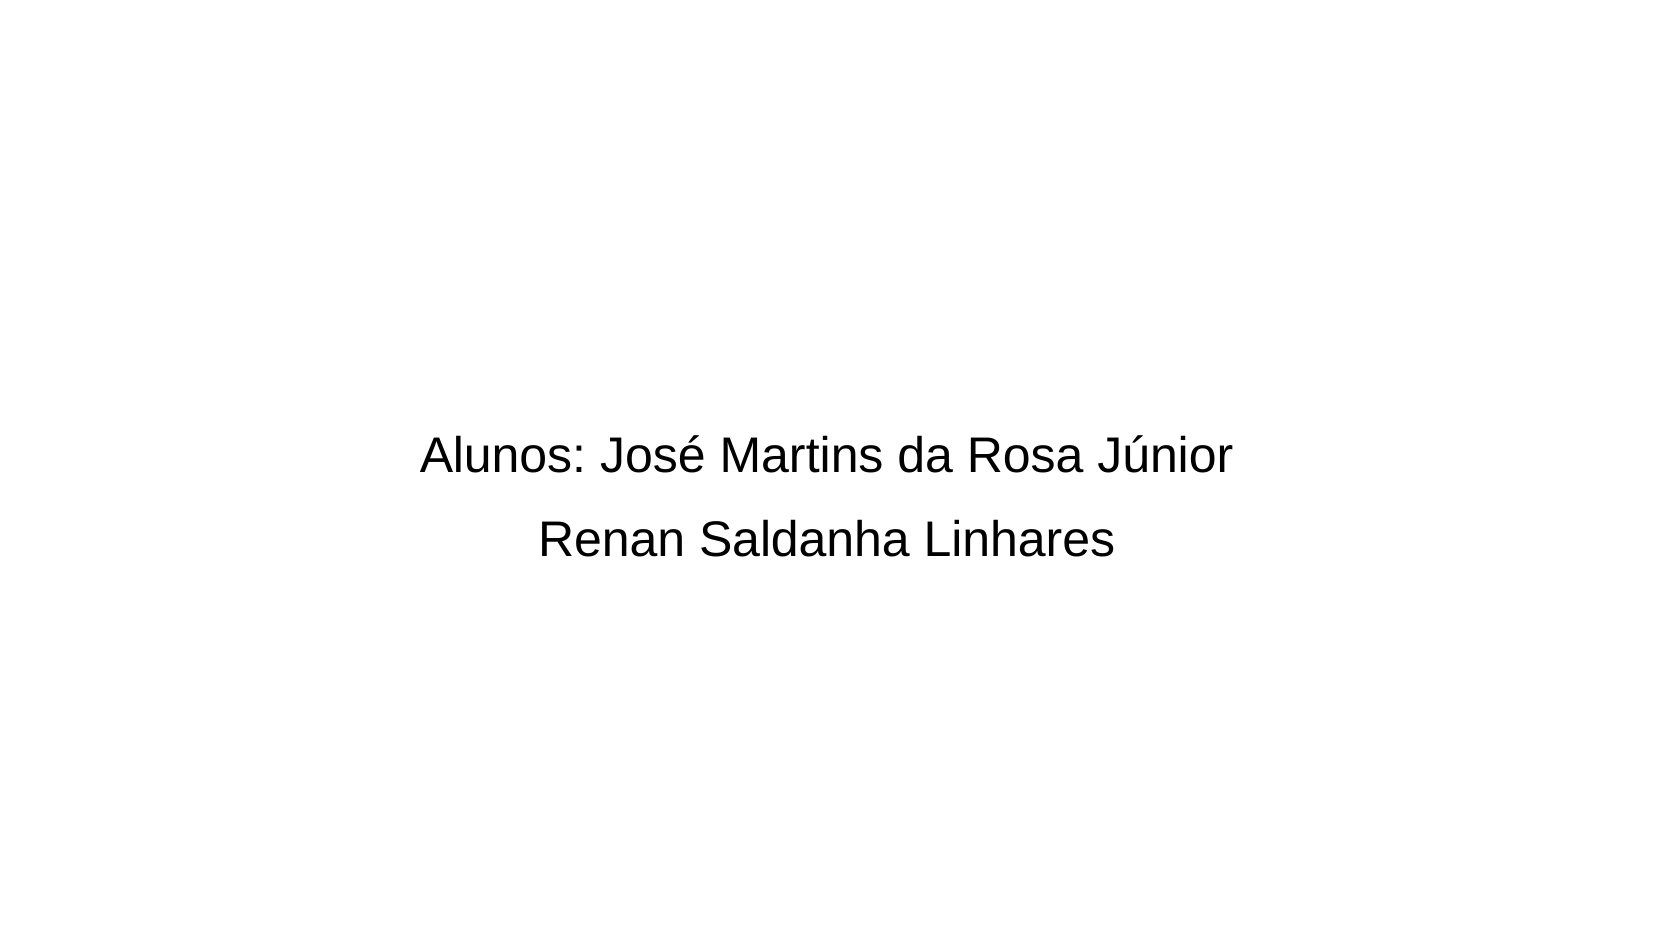

# Processador MIPS 32 bits
Alunos: José Martins da Rosa Júnior
Renan Saldanha Linhares